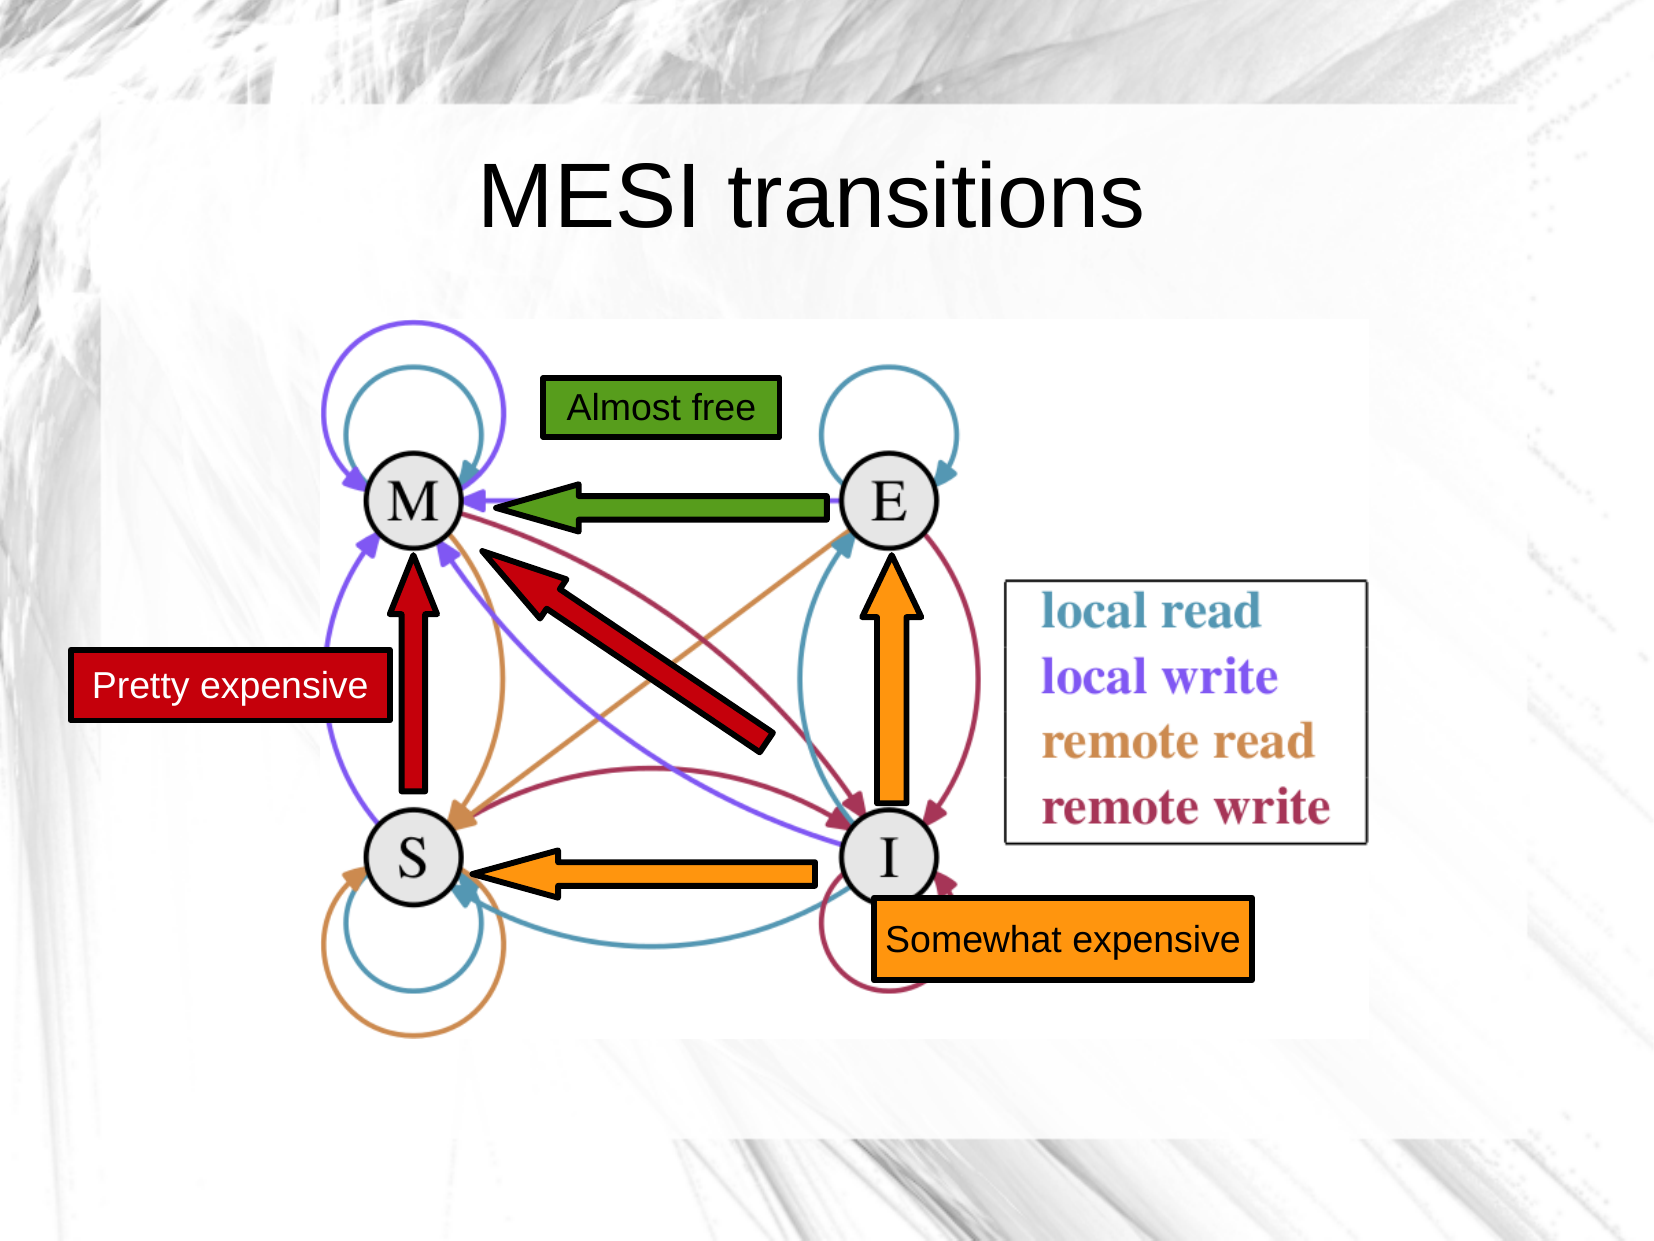

# MESI transitions
Almost free
Pretty expensive
Somewhat expensive